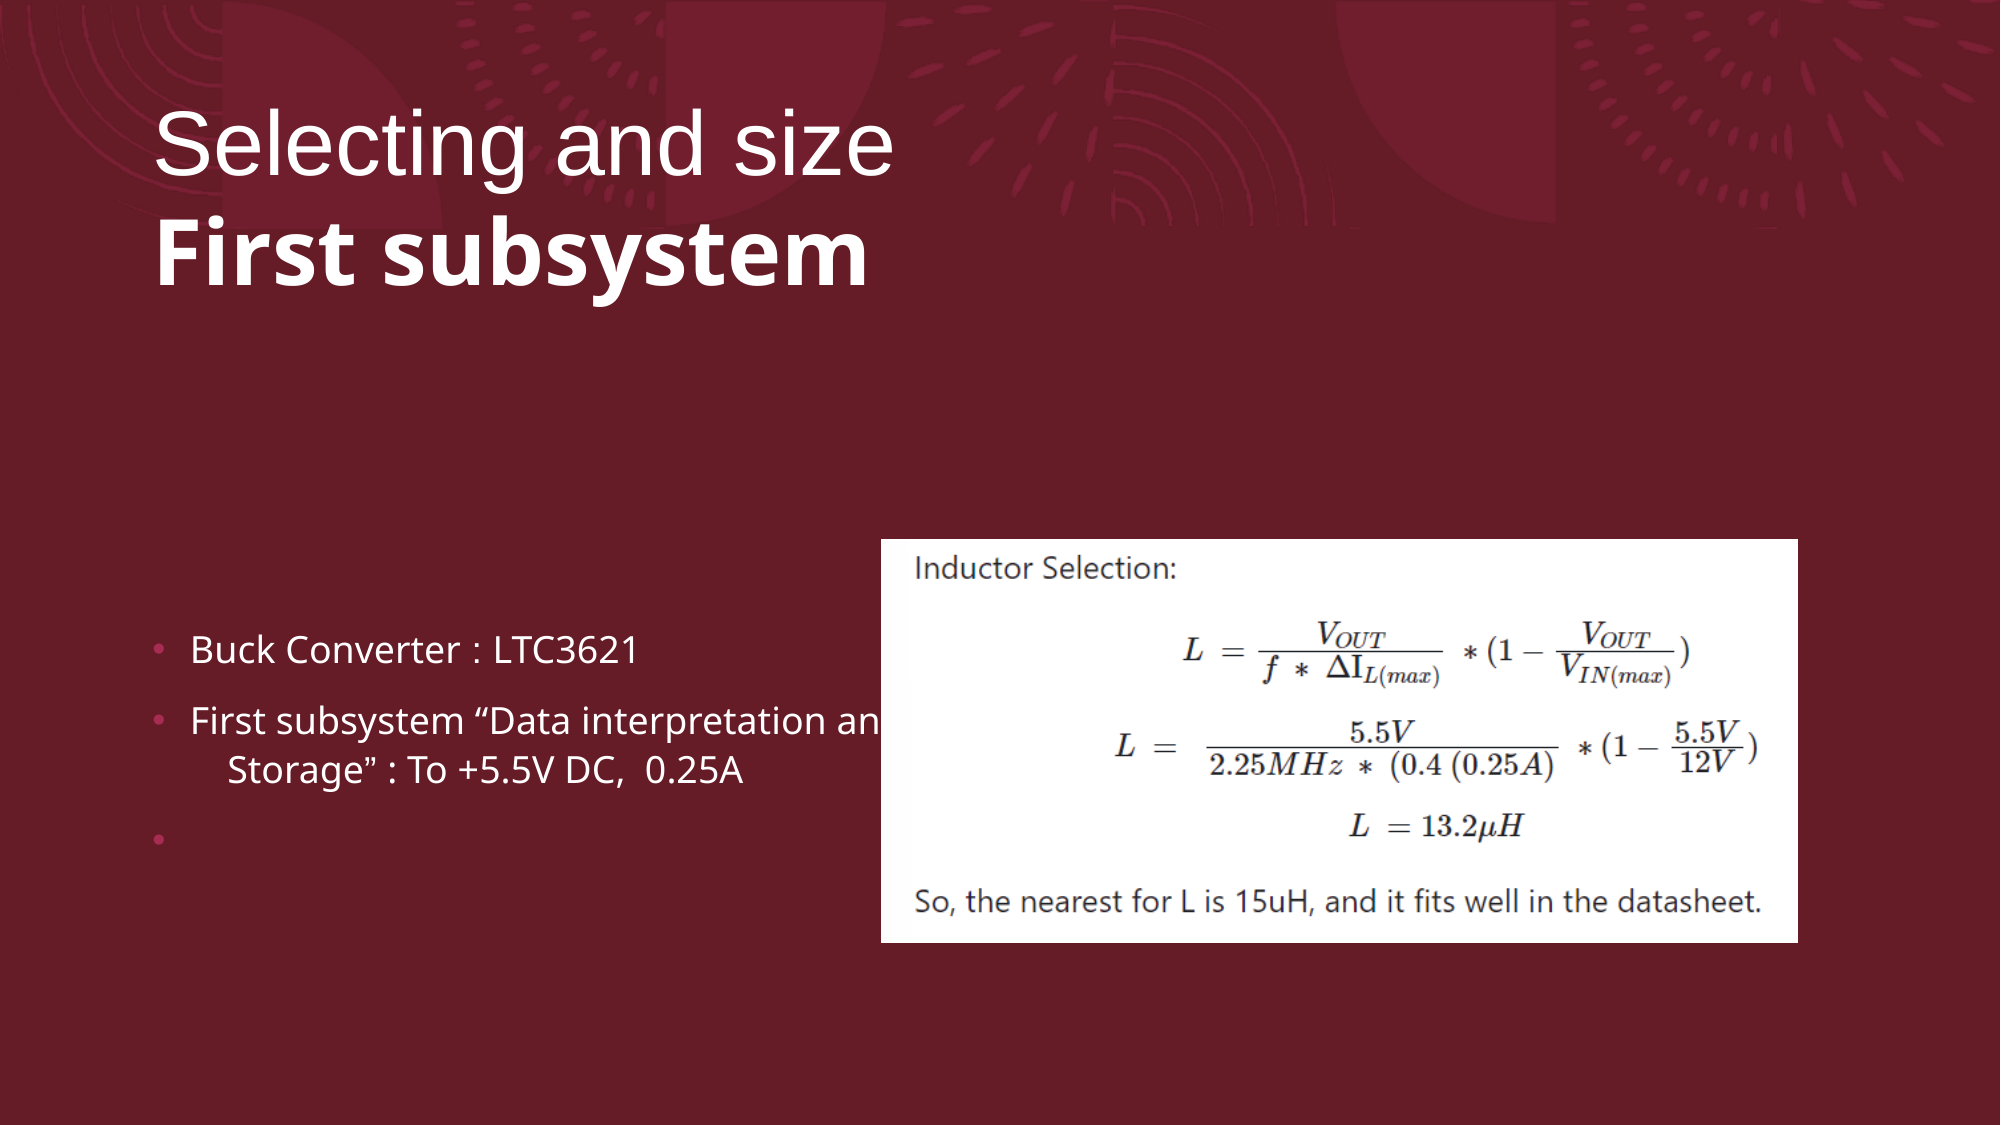

# Selecting and size First subsystem
Buck Converter : LTC3621
First subsystem “Data interpretation and Storage” : To +5.5V DC, 0.25A